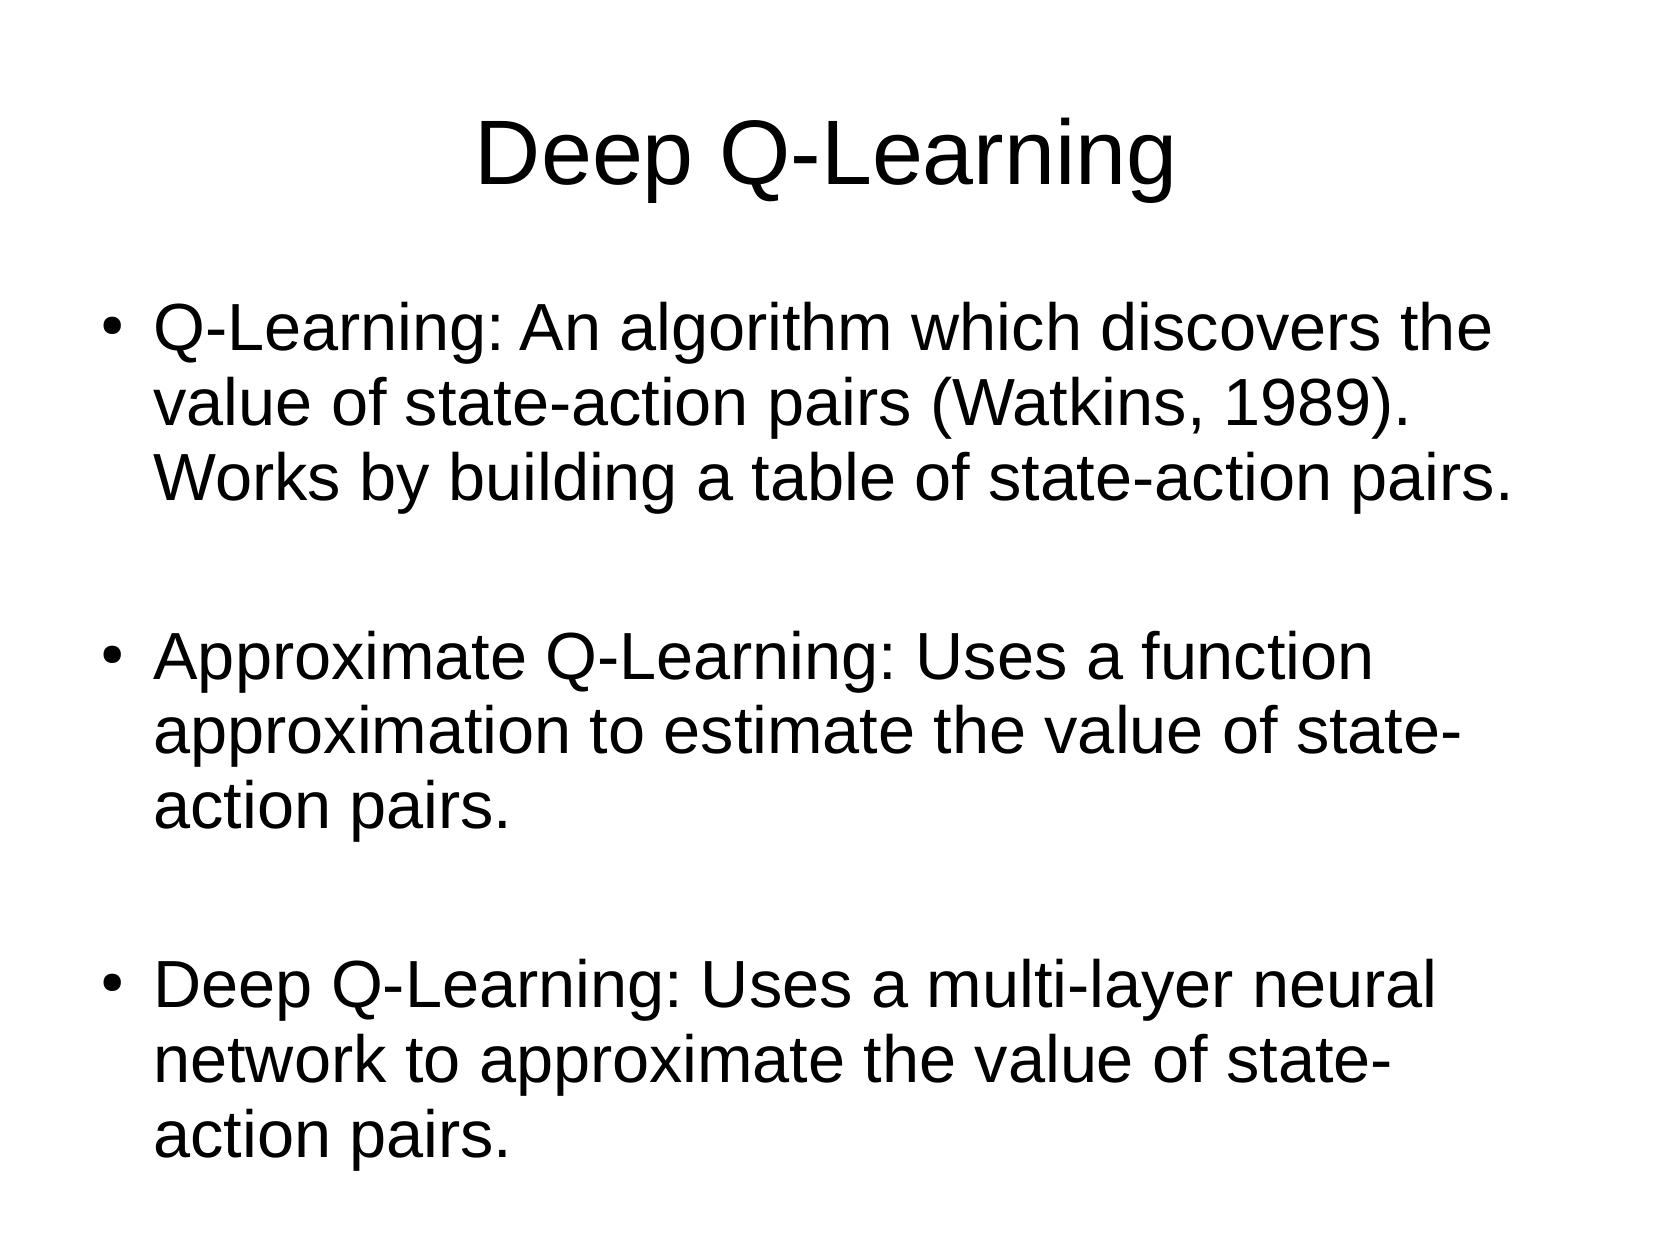

# Deep Q-Learning
Q-Learning: An algorithm which discovers the value of state-action pairs (Watkins, 1989). Works by building a table of state-action pairs.
Approximate Q-Learning: Uses a function approximation to estimate the value of state-action pairs.
Deep Q-Learning: Uses a multi-layer neural network to approximate the value of state-action pairs.